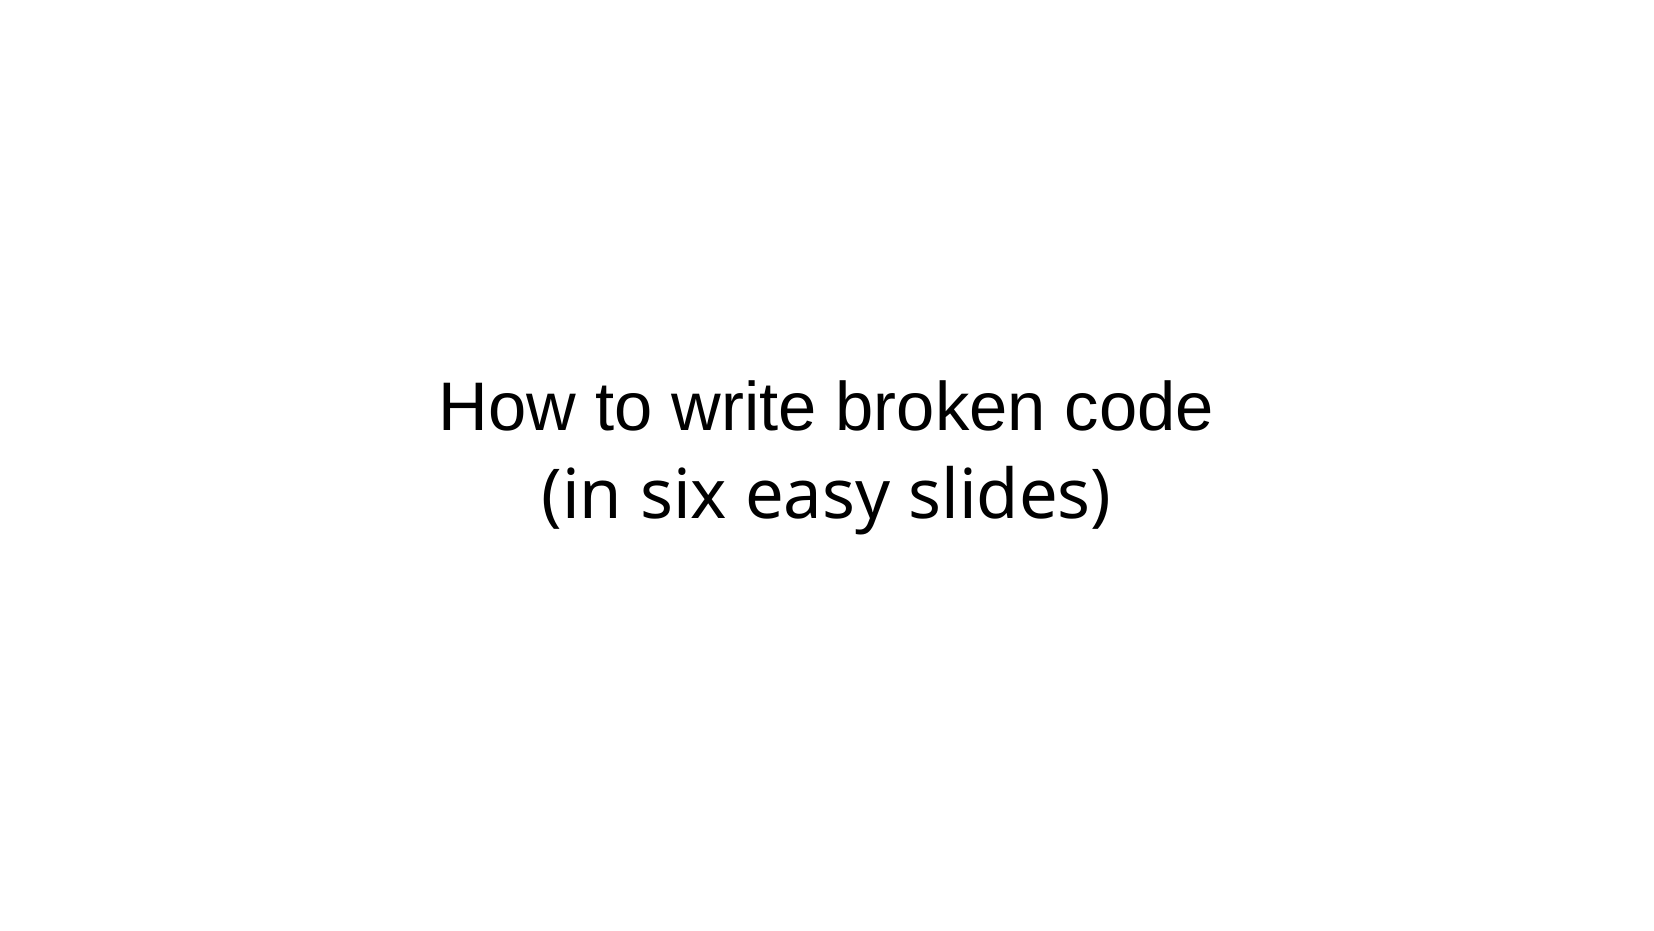

# How to write broken code (in six easy slides)